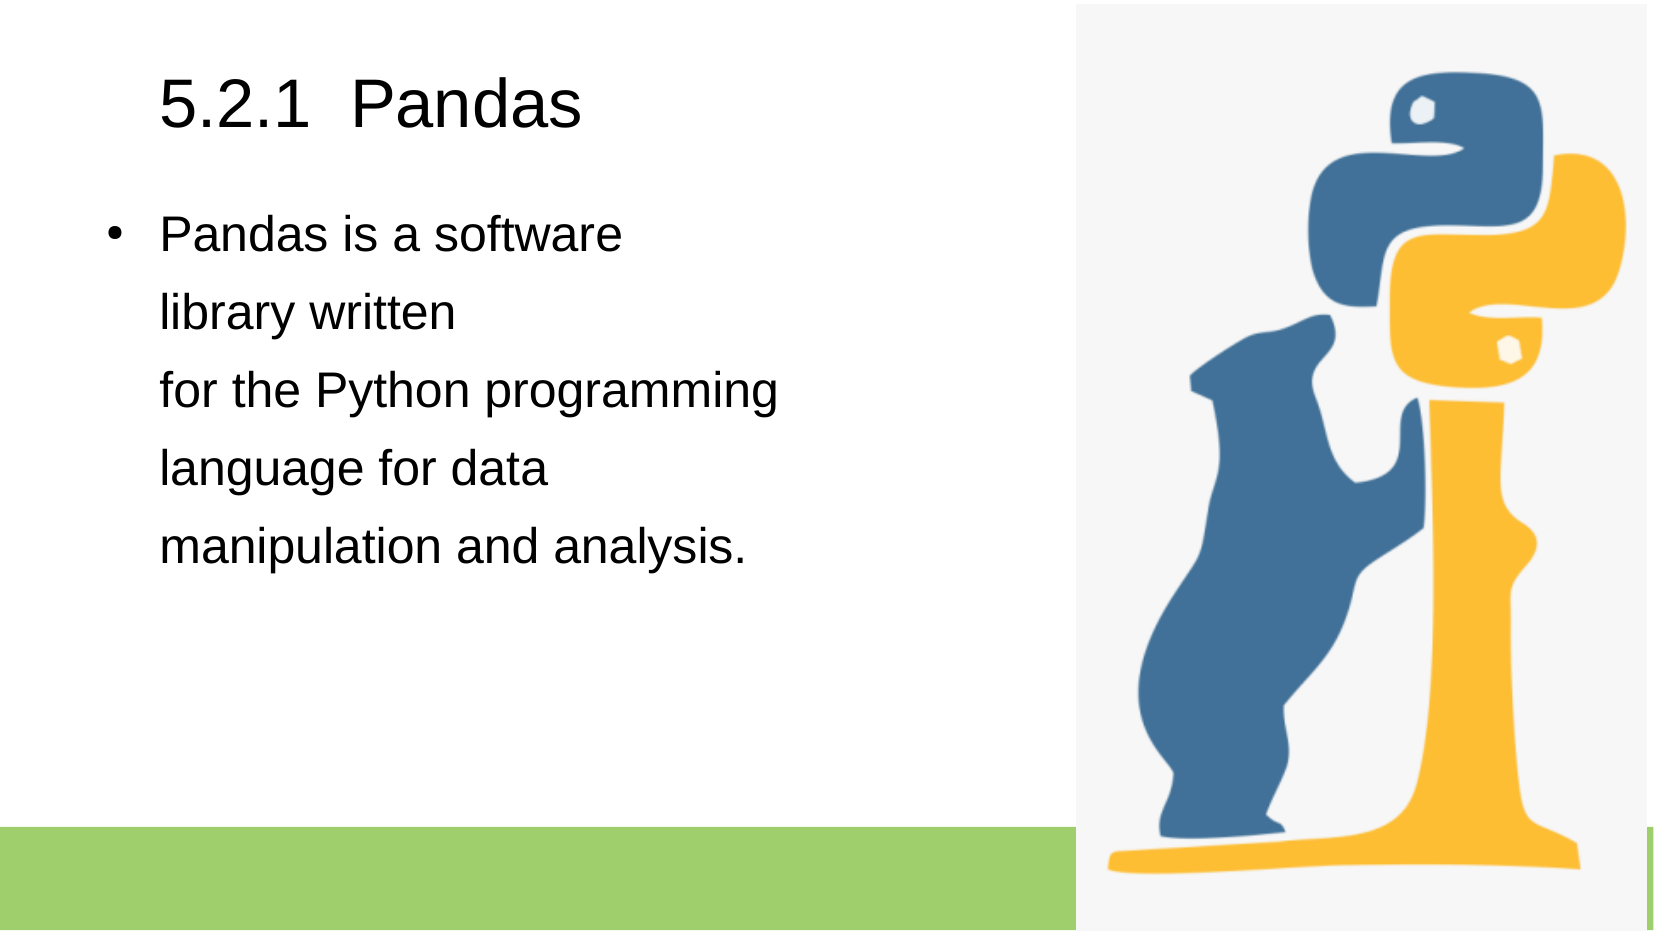

# 5.2.1 Pandas
Pandas is a software
library written
for the Python programming
language for data
manipulation and analysis.